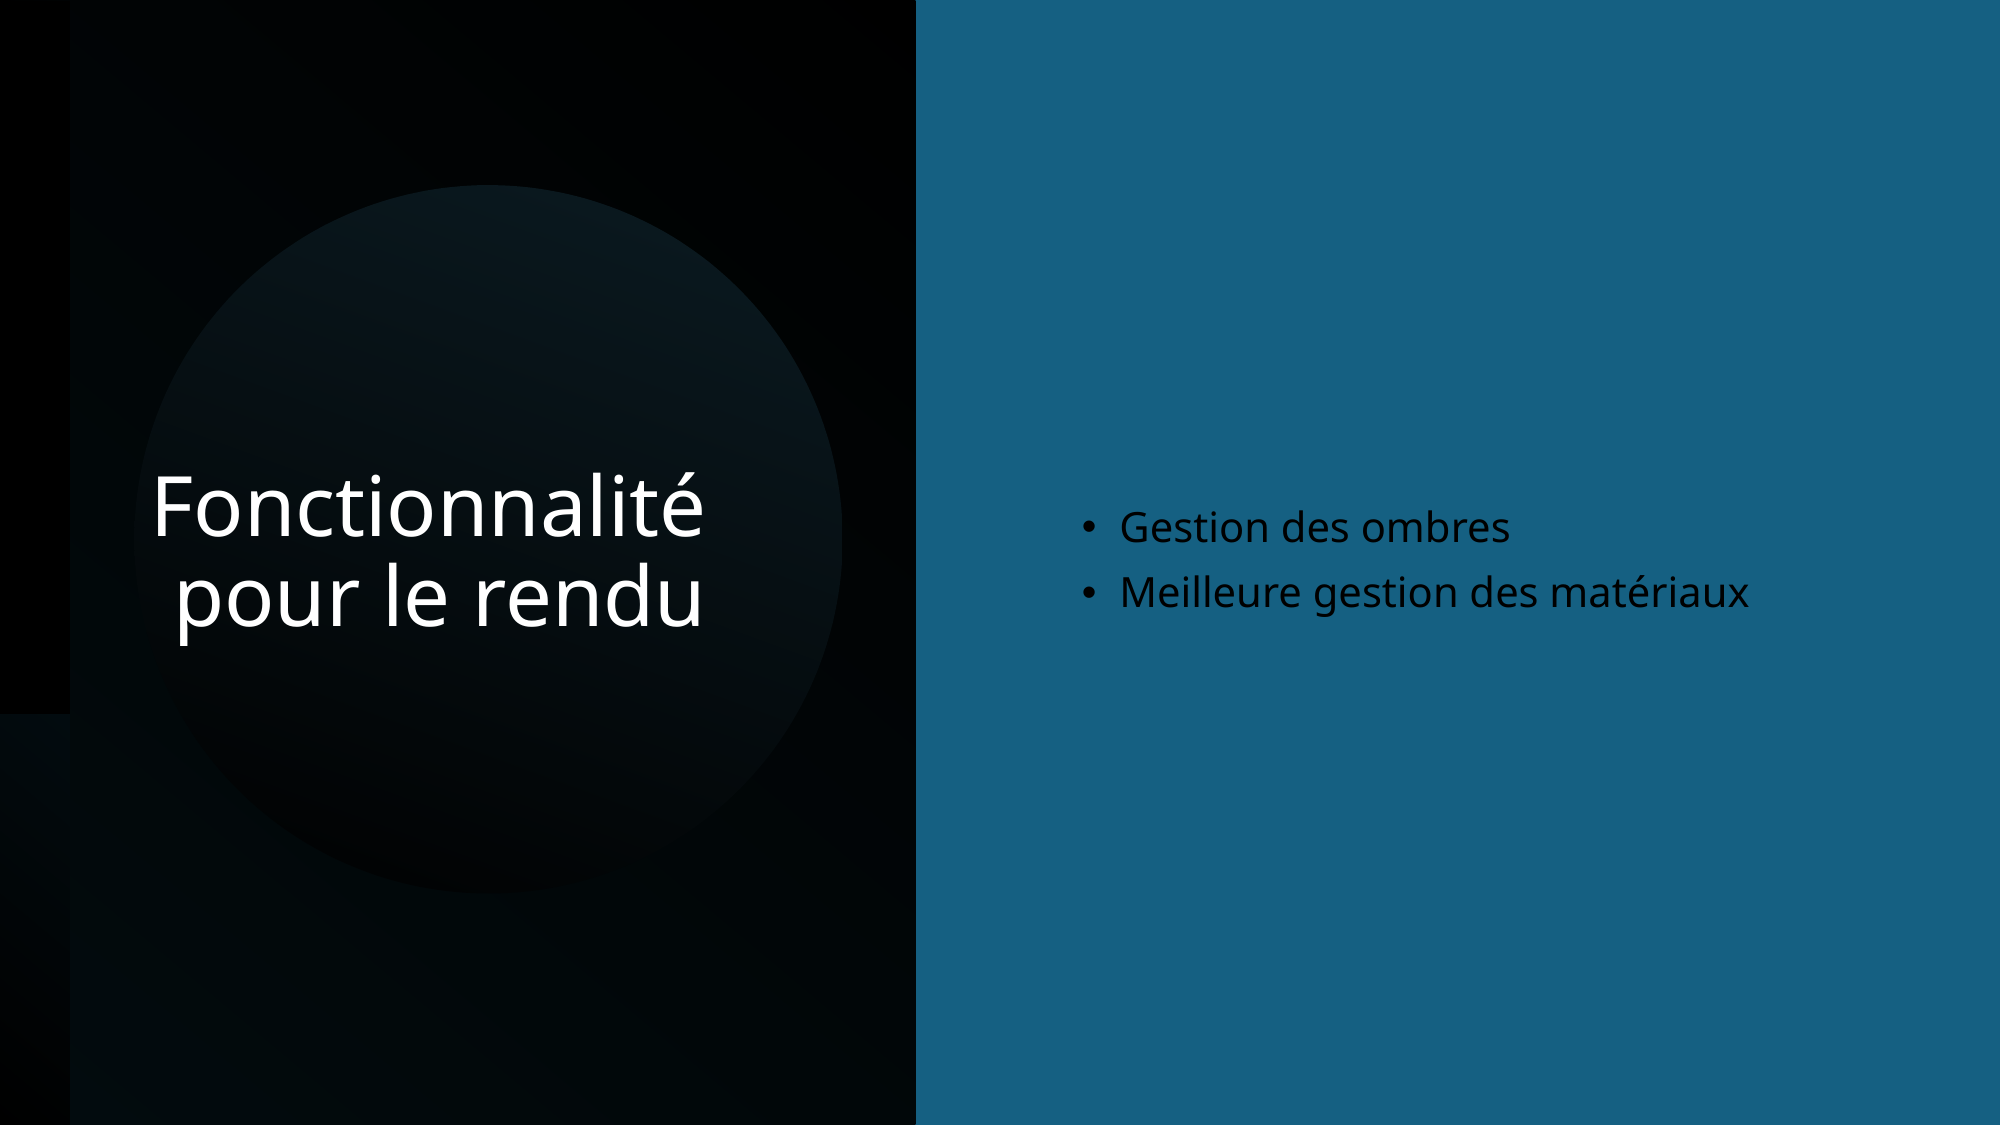

# Fonctionnalité pour le rendu
Gestion des ombres
Meilleure gestion des matériaux